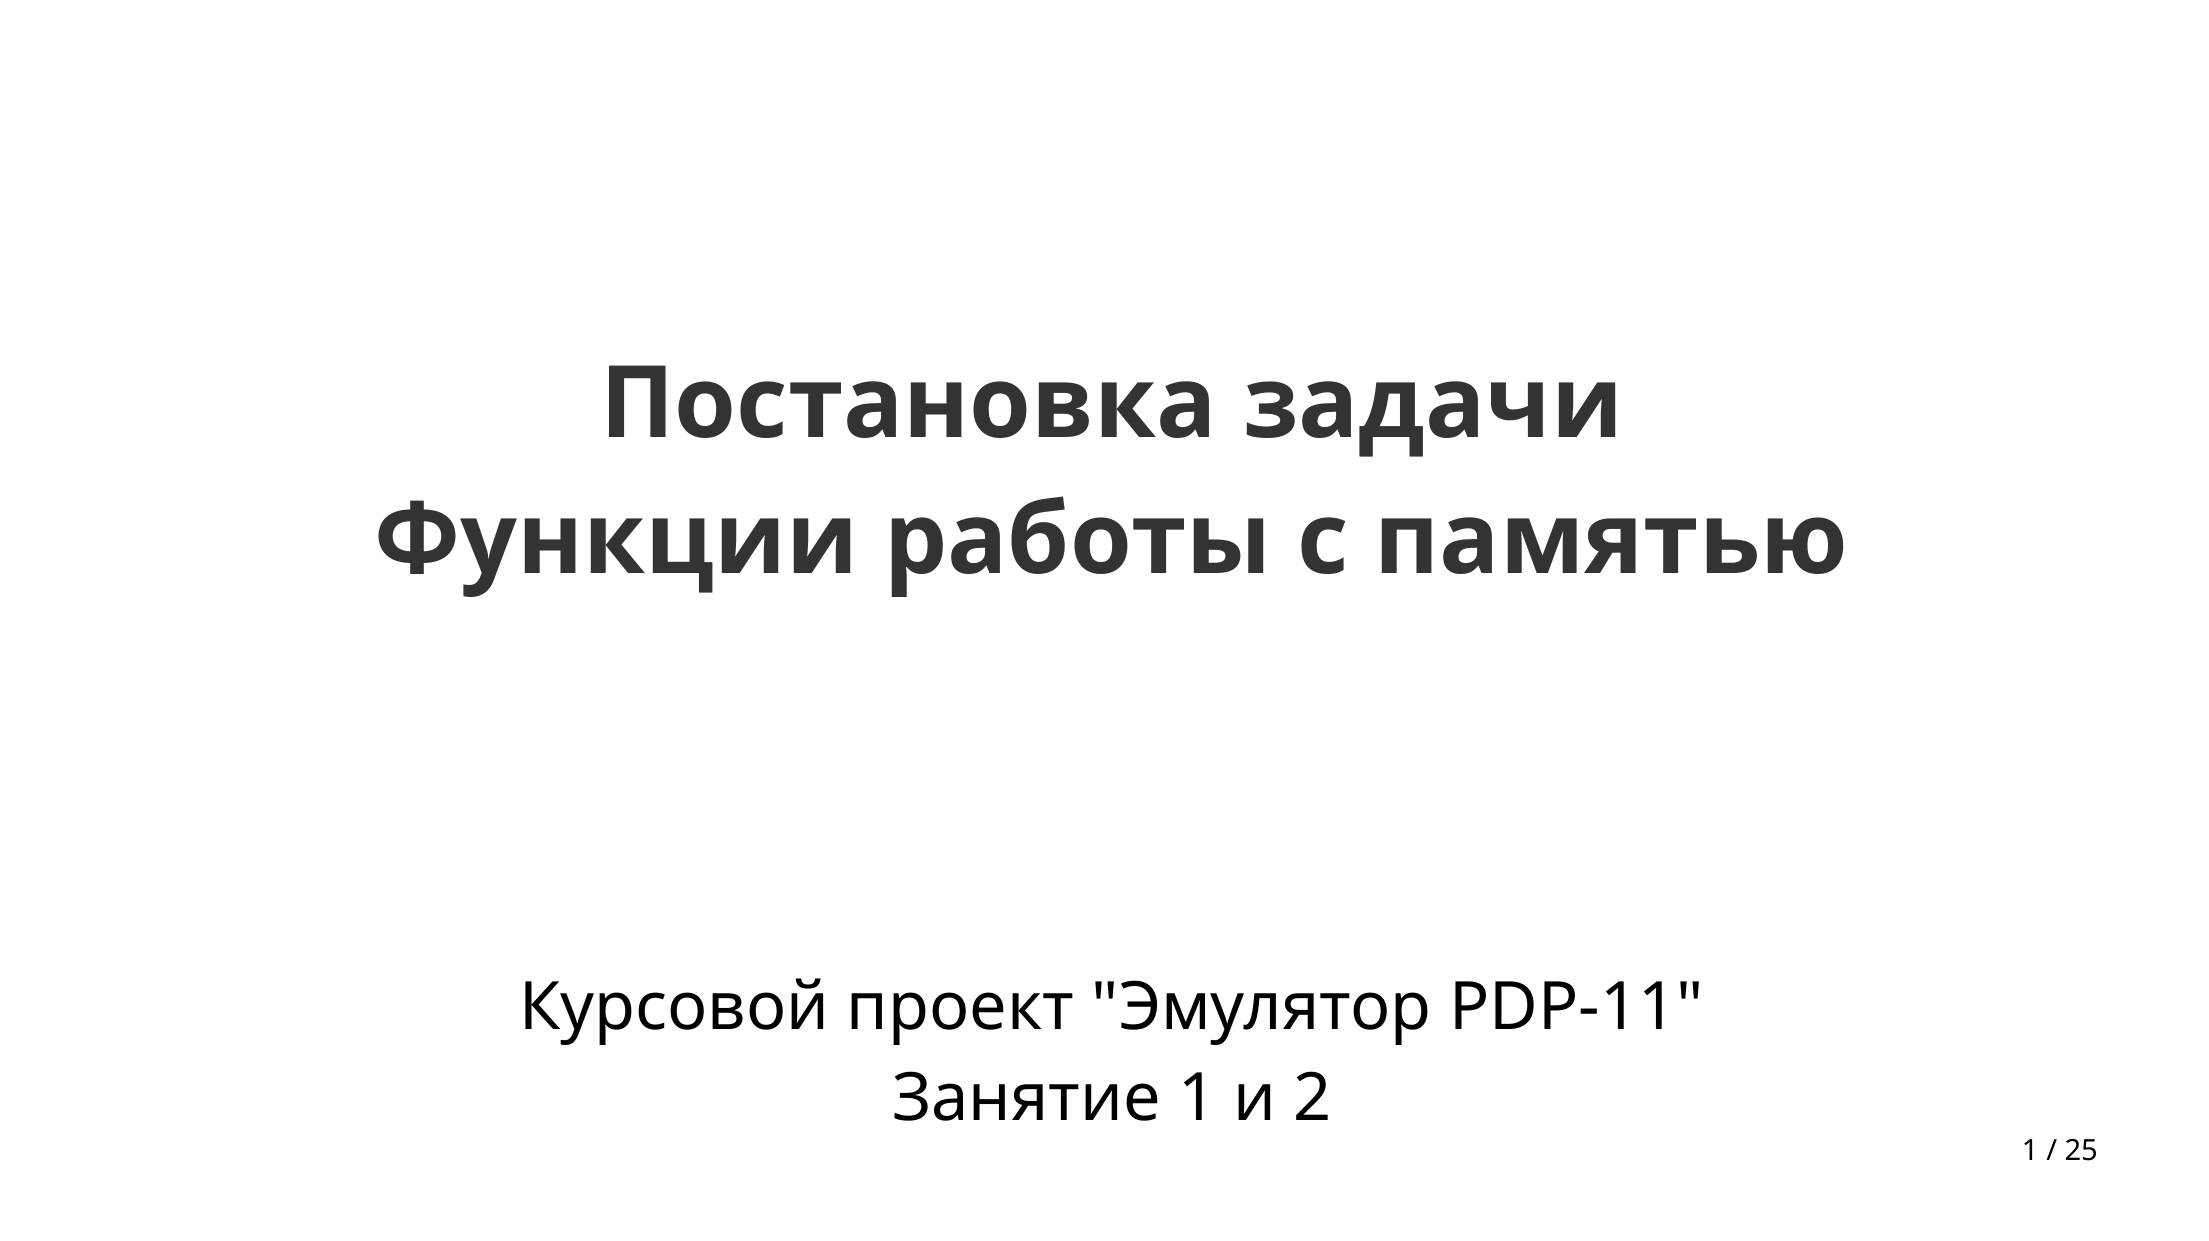

# Постановка задачи Функции работы с памятью
Курсовой проект "Эмулятор PDP-11"
Занятие 1 и 2
1